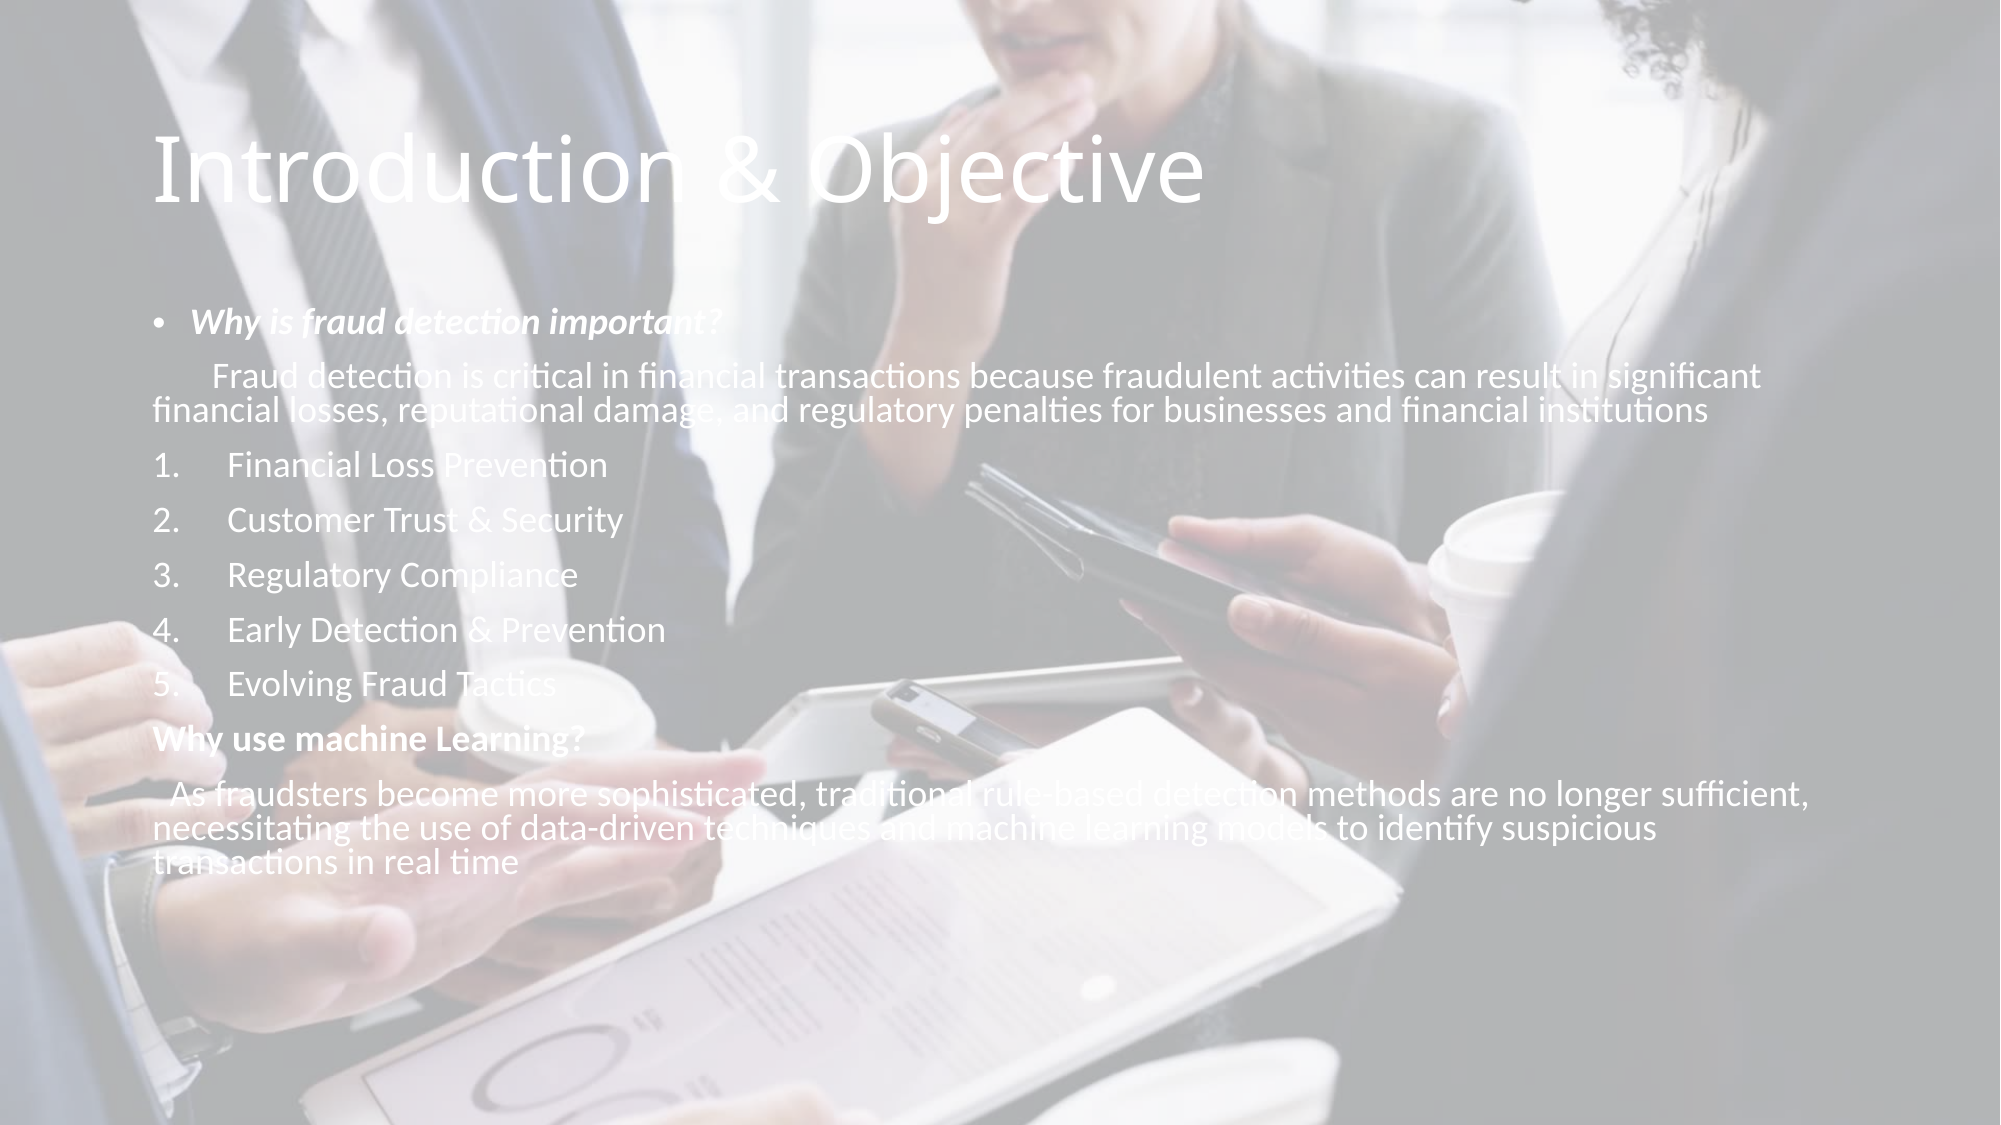

# Introduction & Objective
Why is fraud detection important?
 Fraud detection is critical in financial transactions because fraudulent activities can result in significant financial losses, reputational damage, and regulatory penalties for businesses and financial institutions
Financial Loss Prevention
Customer Trust & Security
Regulatory Compliance
Early Detection & Prevention
Evolving Fraud Tactics
Why use machine Learning?
 As fraudsters become more sophisticated, traditional rule-based detection methods are no longer sufficient, necessitating the use of data-driven techniques and machine learning models to identify suspicious transactions in real time